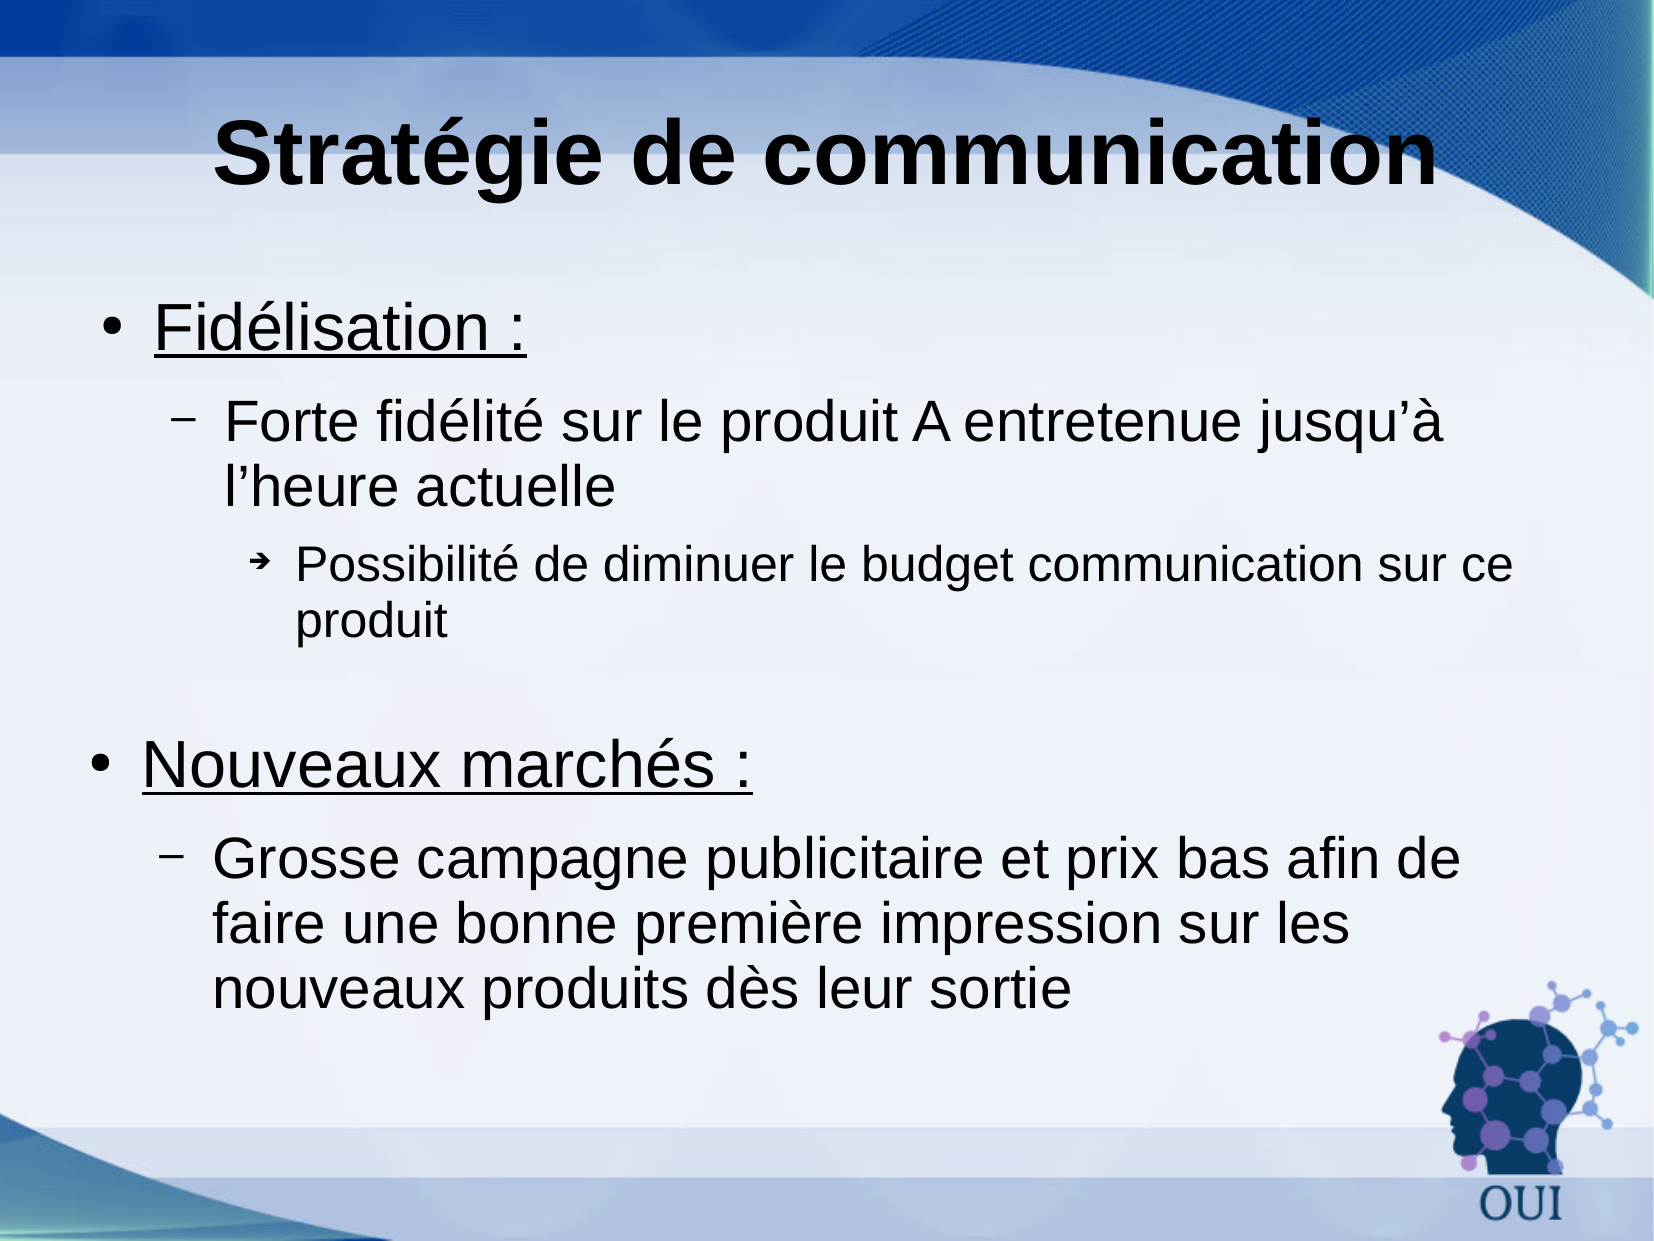

# Stratégie de communication
Fidélisation :
Forte fidélité sur le produit A entretenue jusqu’à l’heure actuelle
Possibilité de diminuer le budget communication sur ce produit
Nouveaux marchés :
Grosse campagne publicitaire et prix bas afin de faire une bonne première impression sur les nouveaux produits dès leur sortie